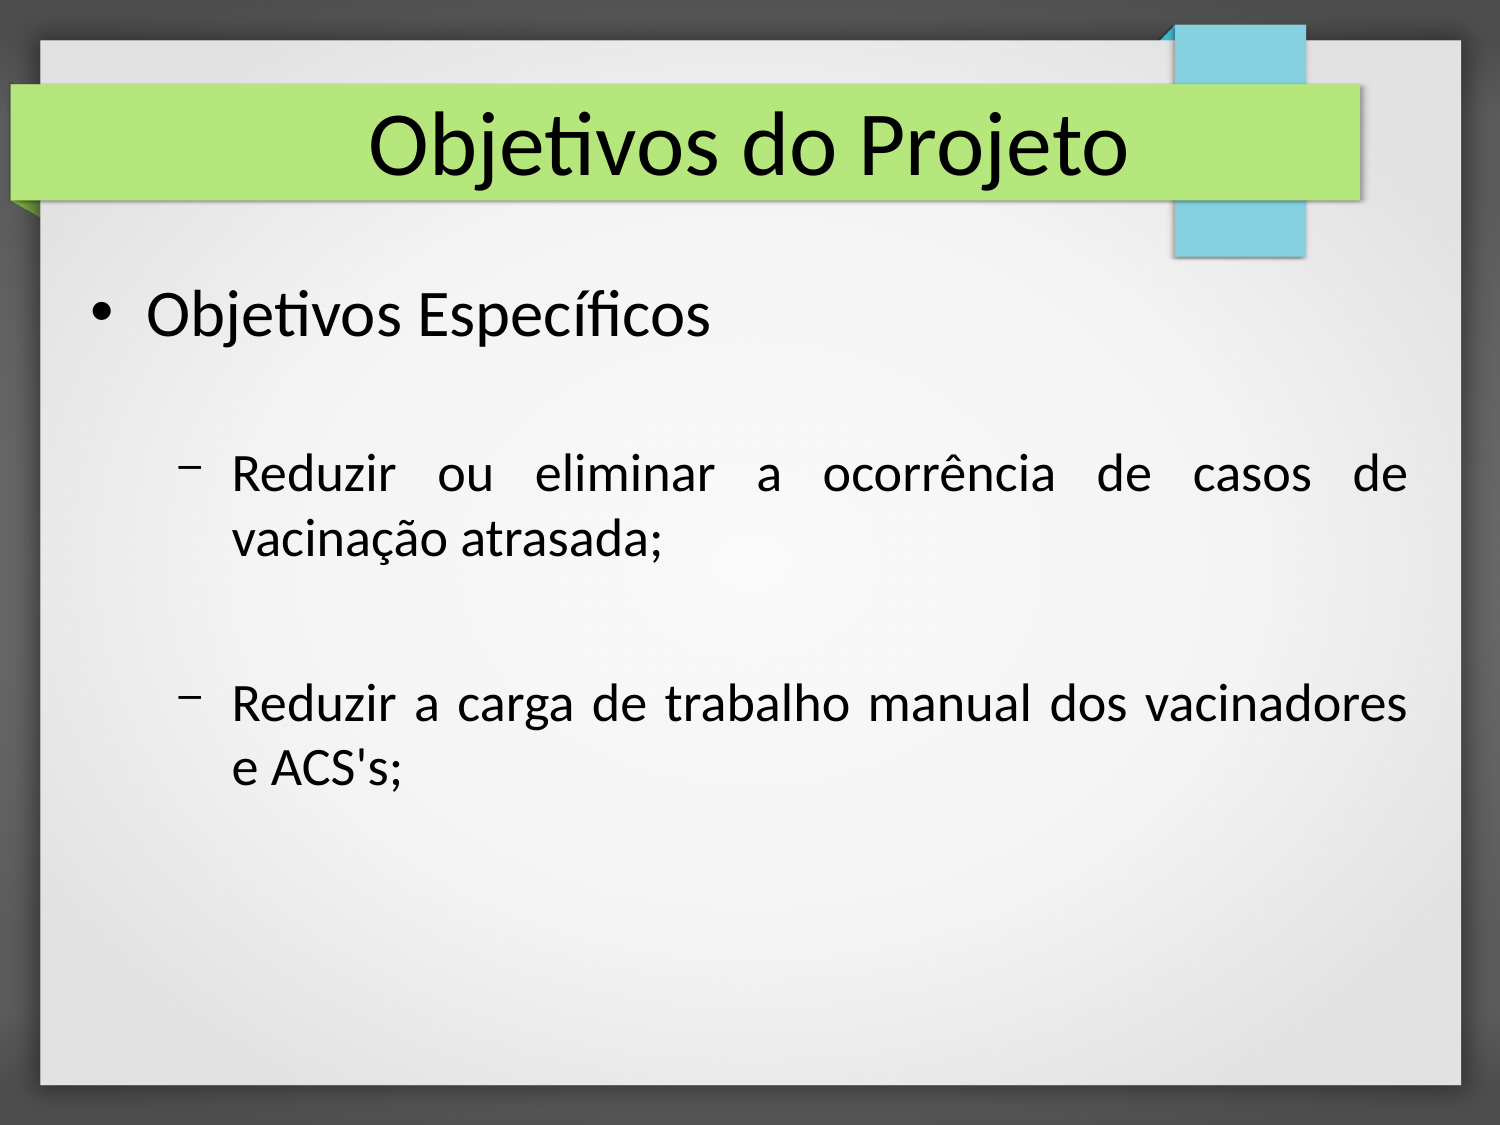

# Objetivos do Projeto
Objetivos Específicos
Reduzir ou eliminar a ocorrência de casos de vacinação atrasada;
Reduzir a carga de trabalho manual dos vacinadores e ACS's;